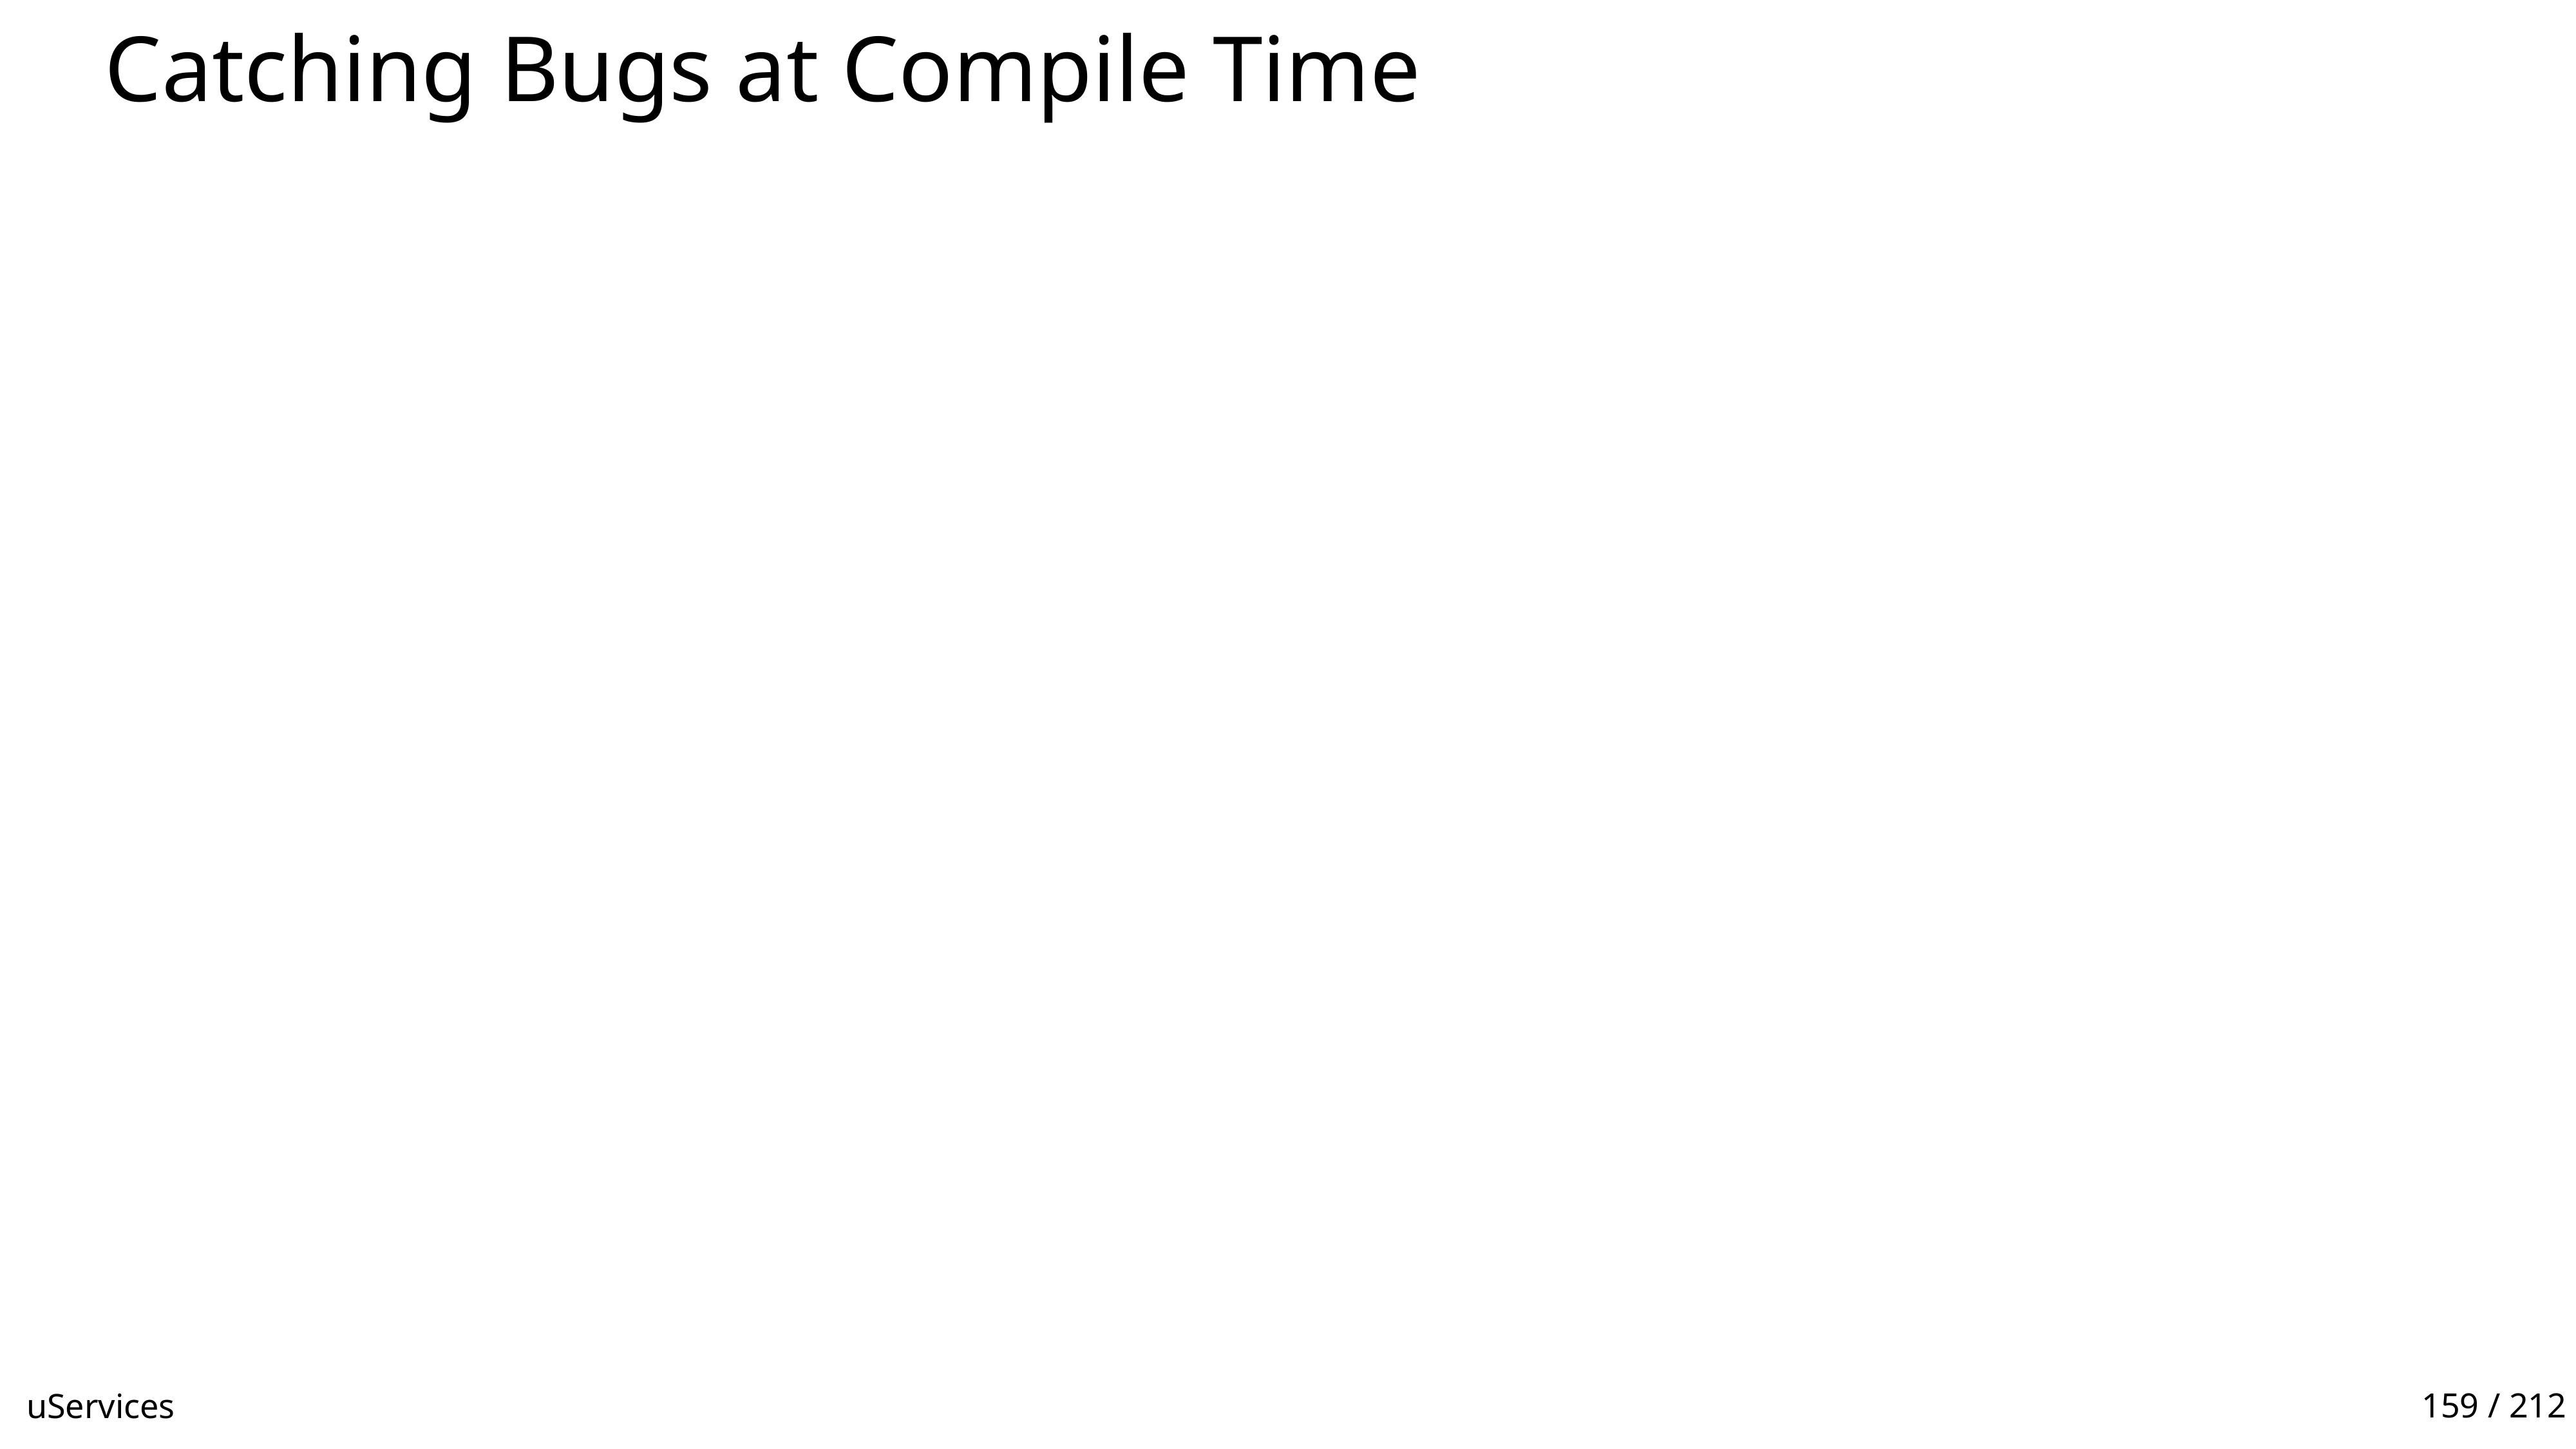

Catching Bugs at Compile Time
# uServices